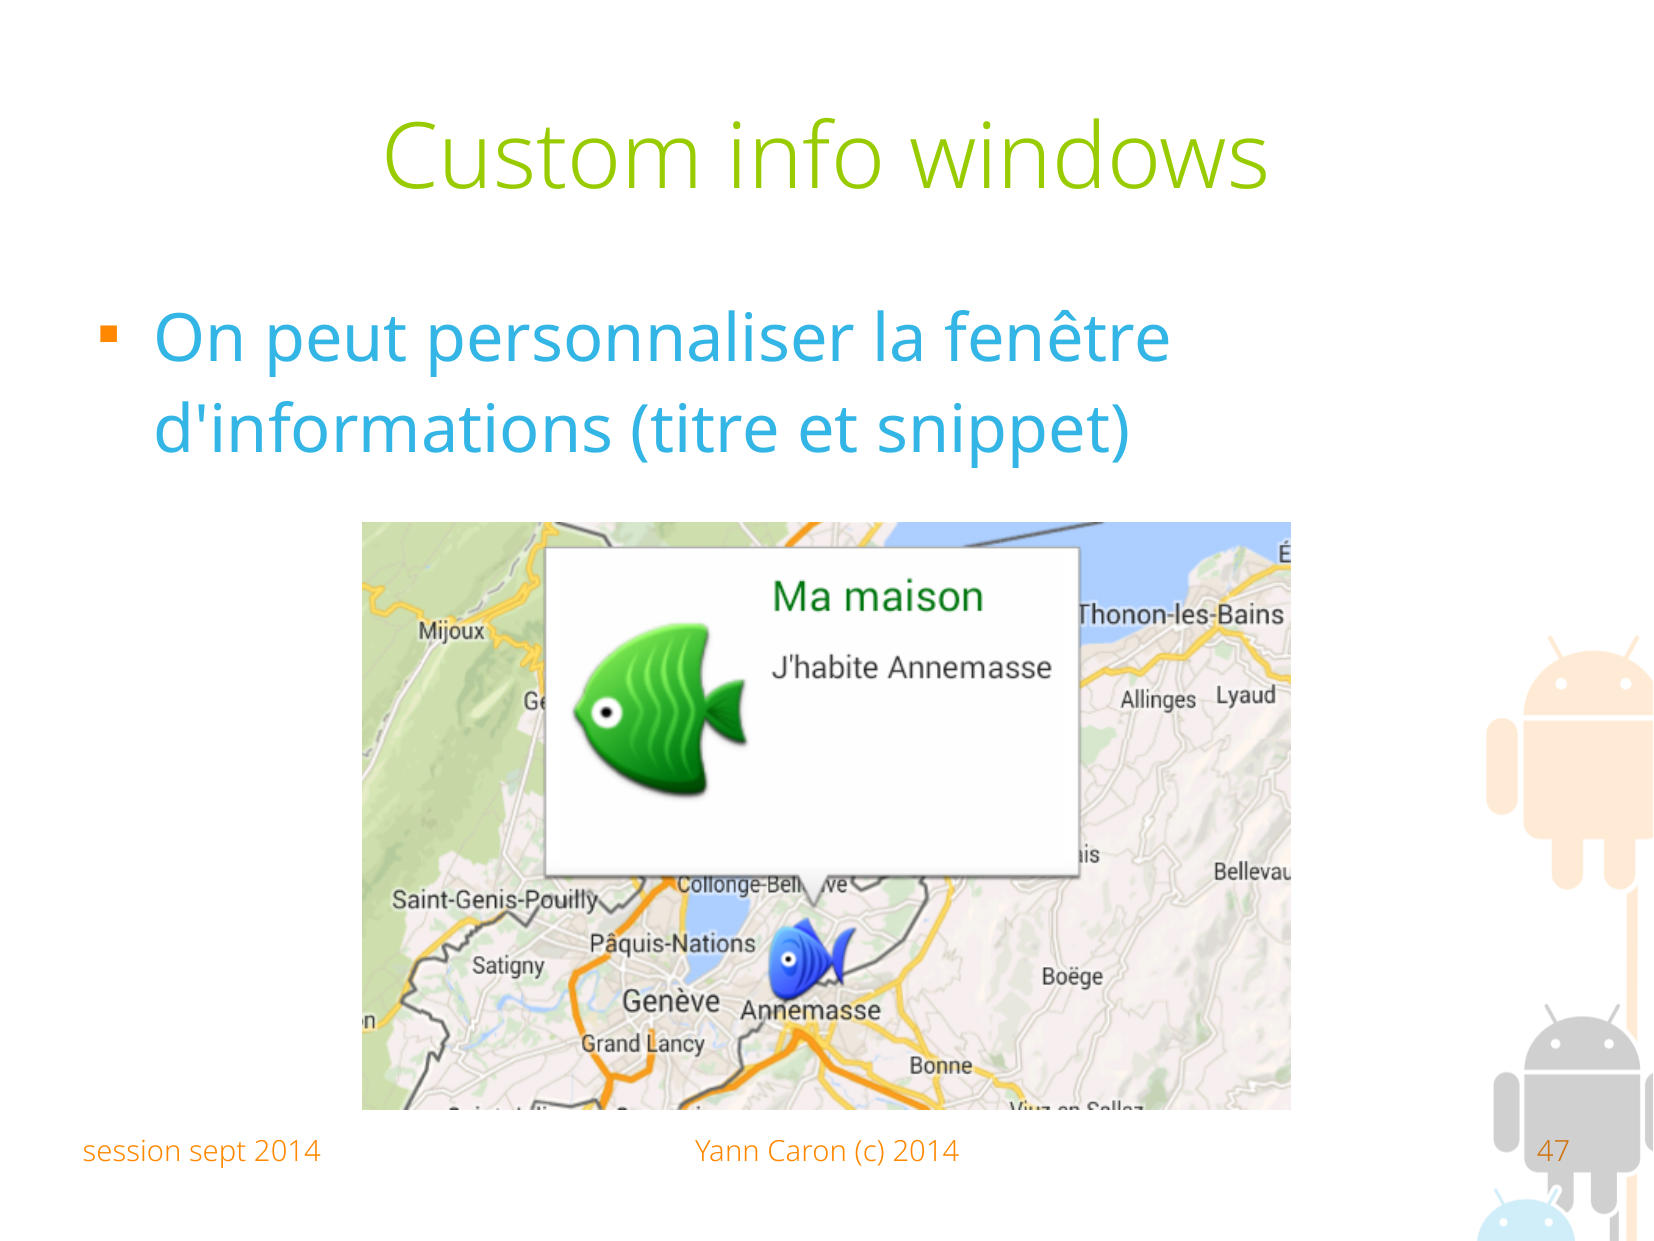

# Custom info windows
On peut personnaliser la fenêtre d'informations (titre et snippet)
session sept 2014
Yann Caron (c) 2014
47